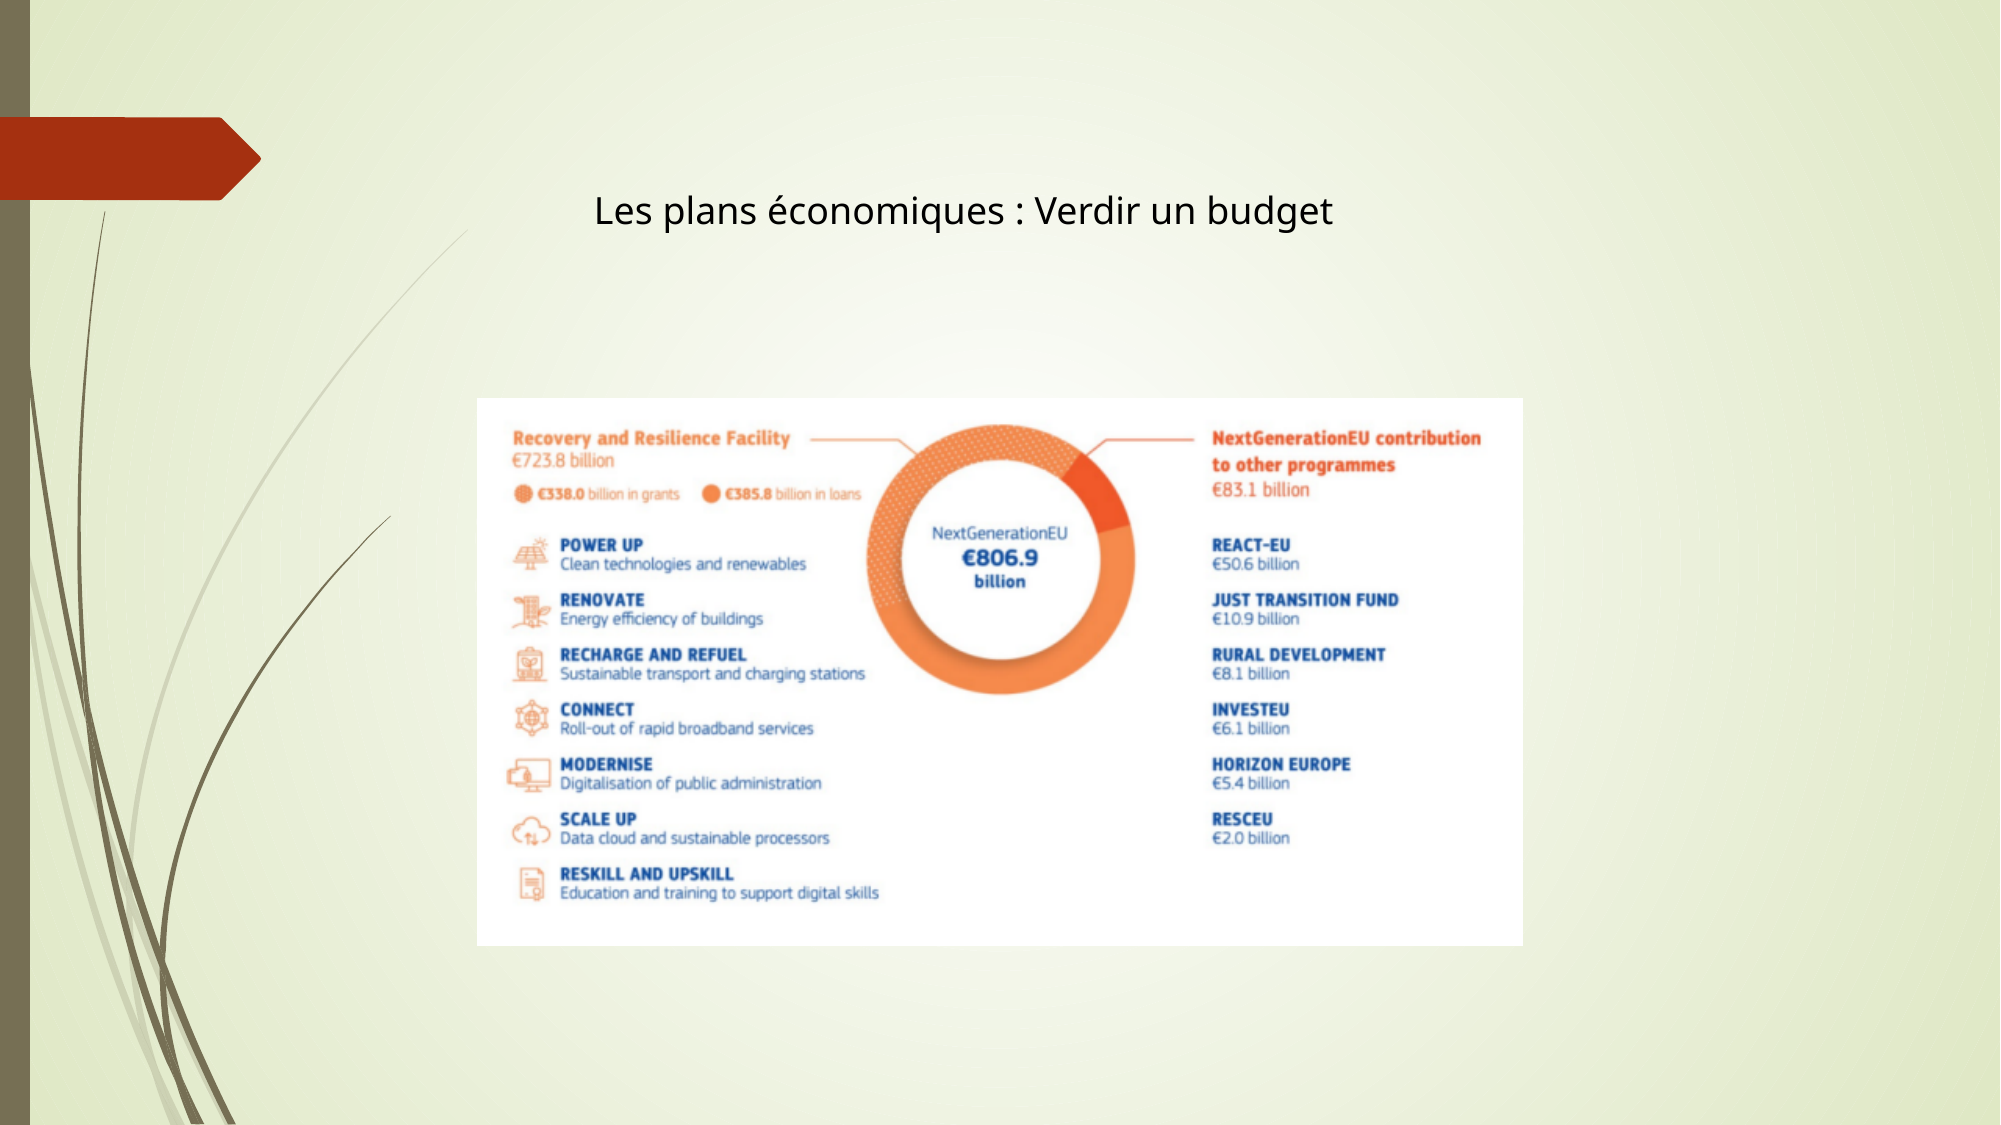

Les plans économiques : Verdir un budget